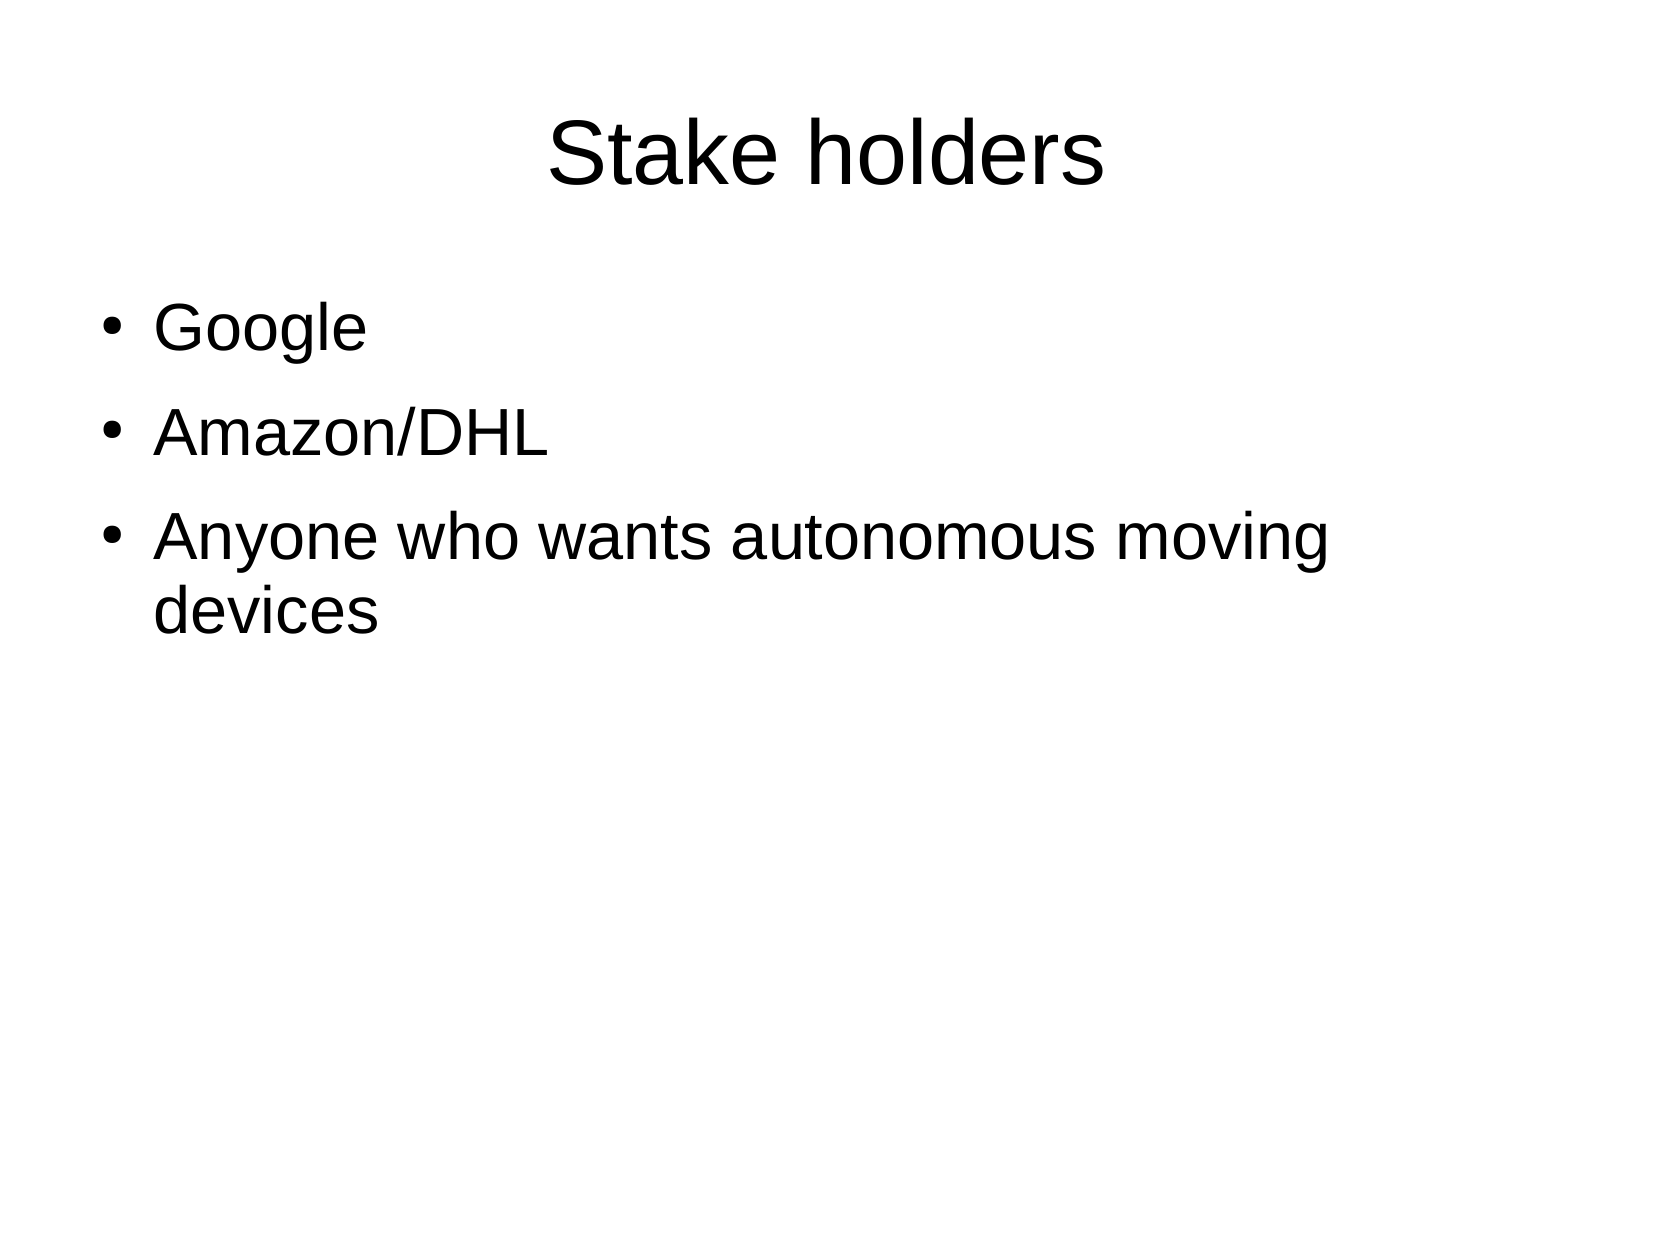

# Stake holders
Google
Amazon/DHL
Anyone who wants autonomous moving devices